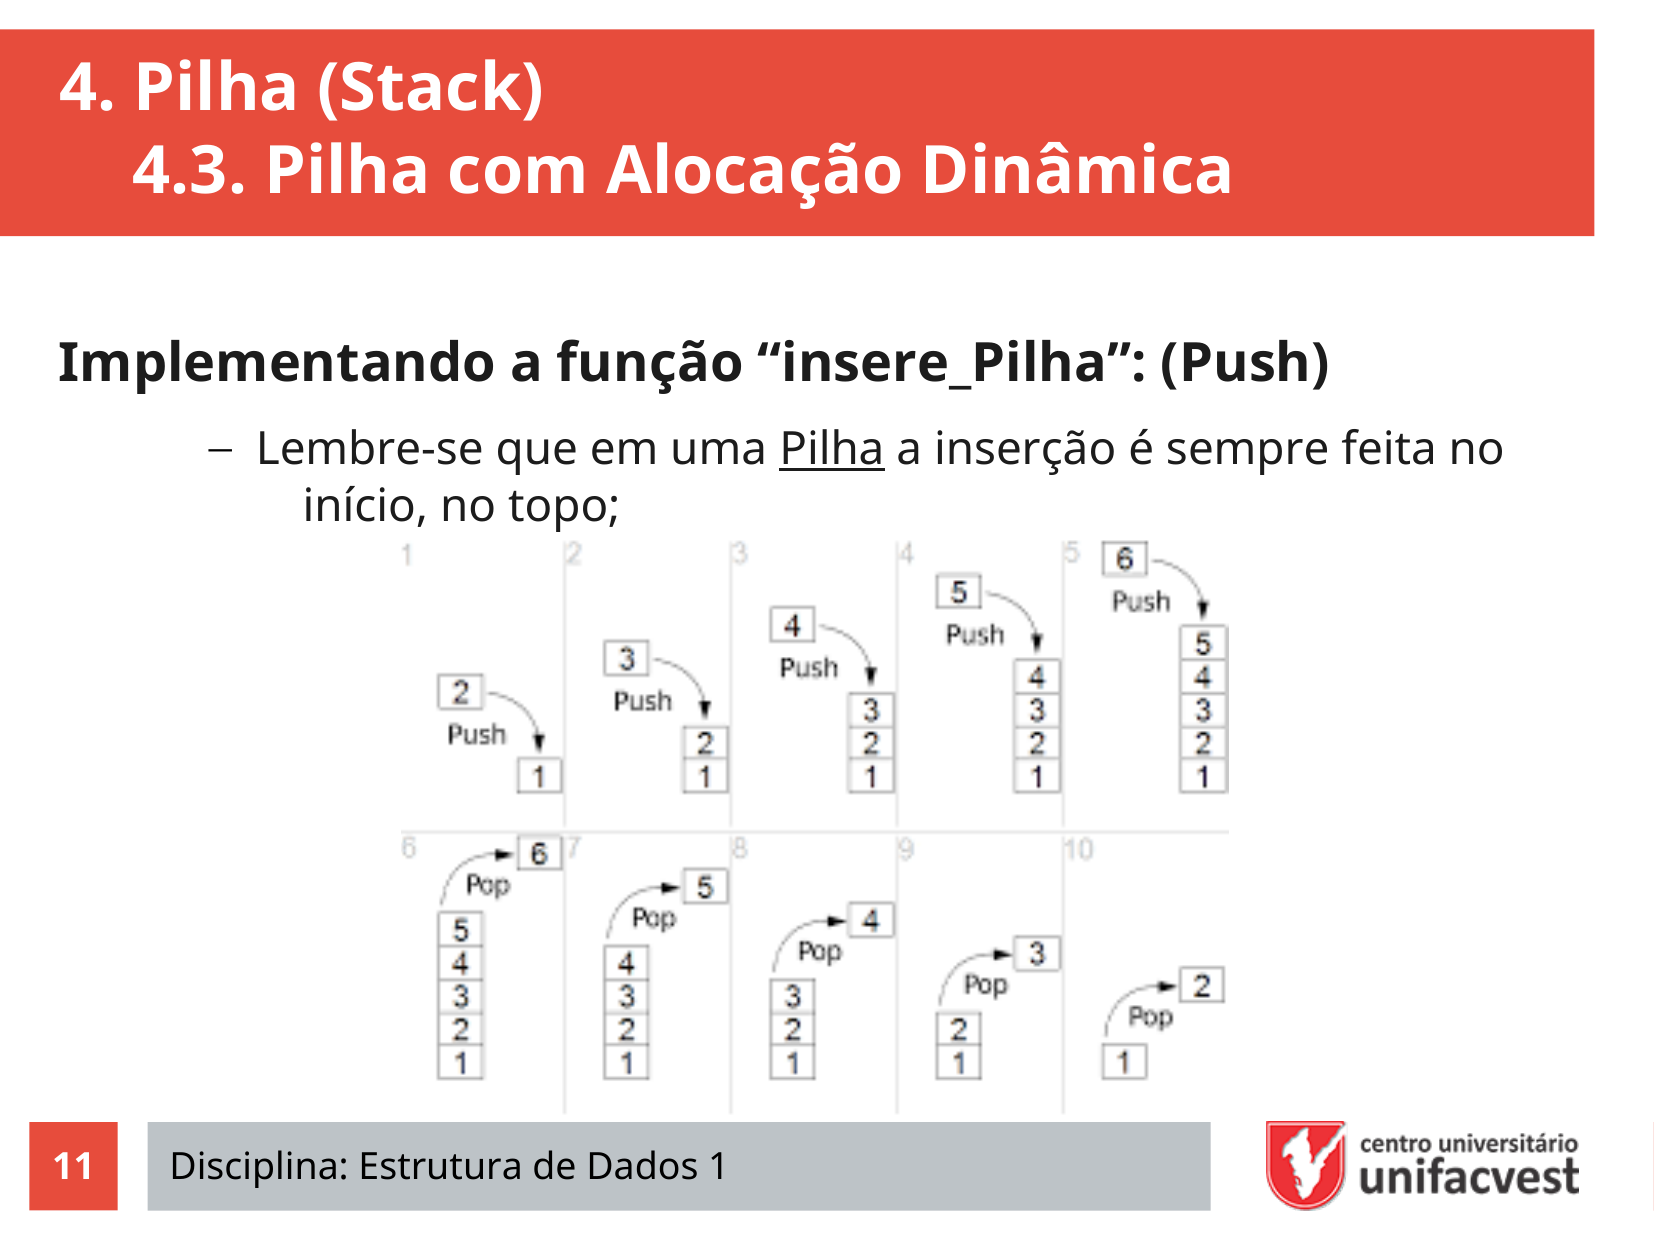

# 4. Pilha (Stack) 4.3. Pilha com Alocação Dinâmica
Implementando a função “insere_Pilha”: (Push)
Lembre-se que em uma Pilha a inserção é sempre feita no início, no topo;
11
Disciplina: Estrutura de Dados 1